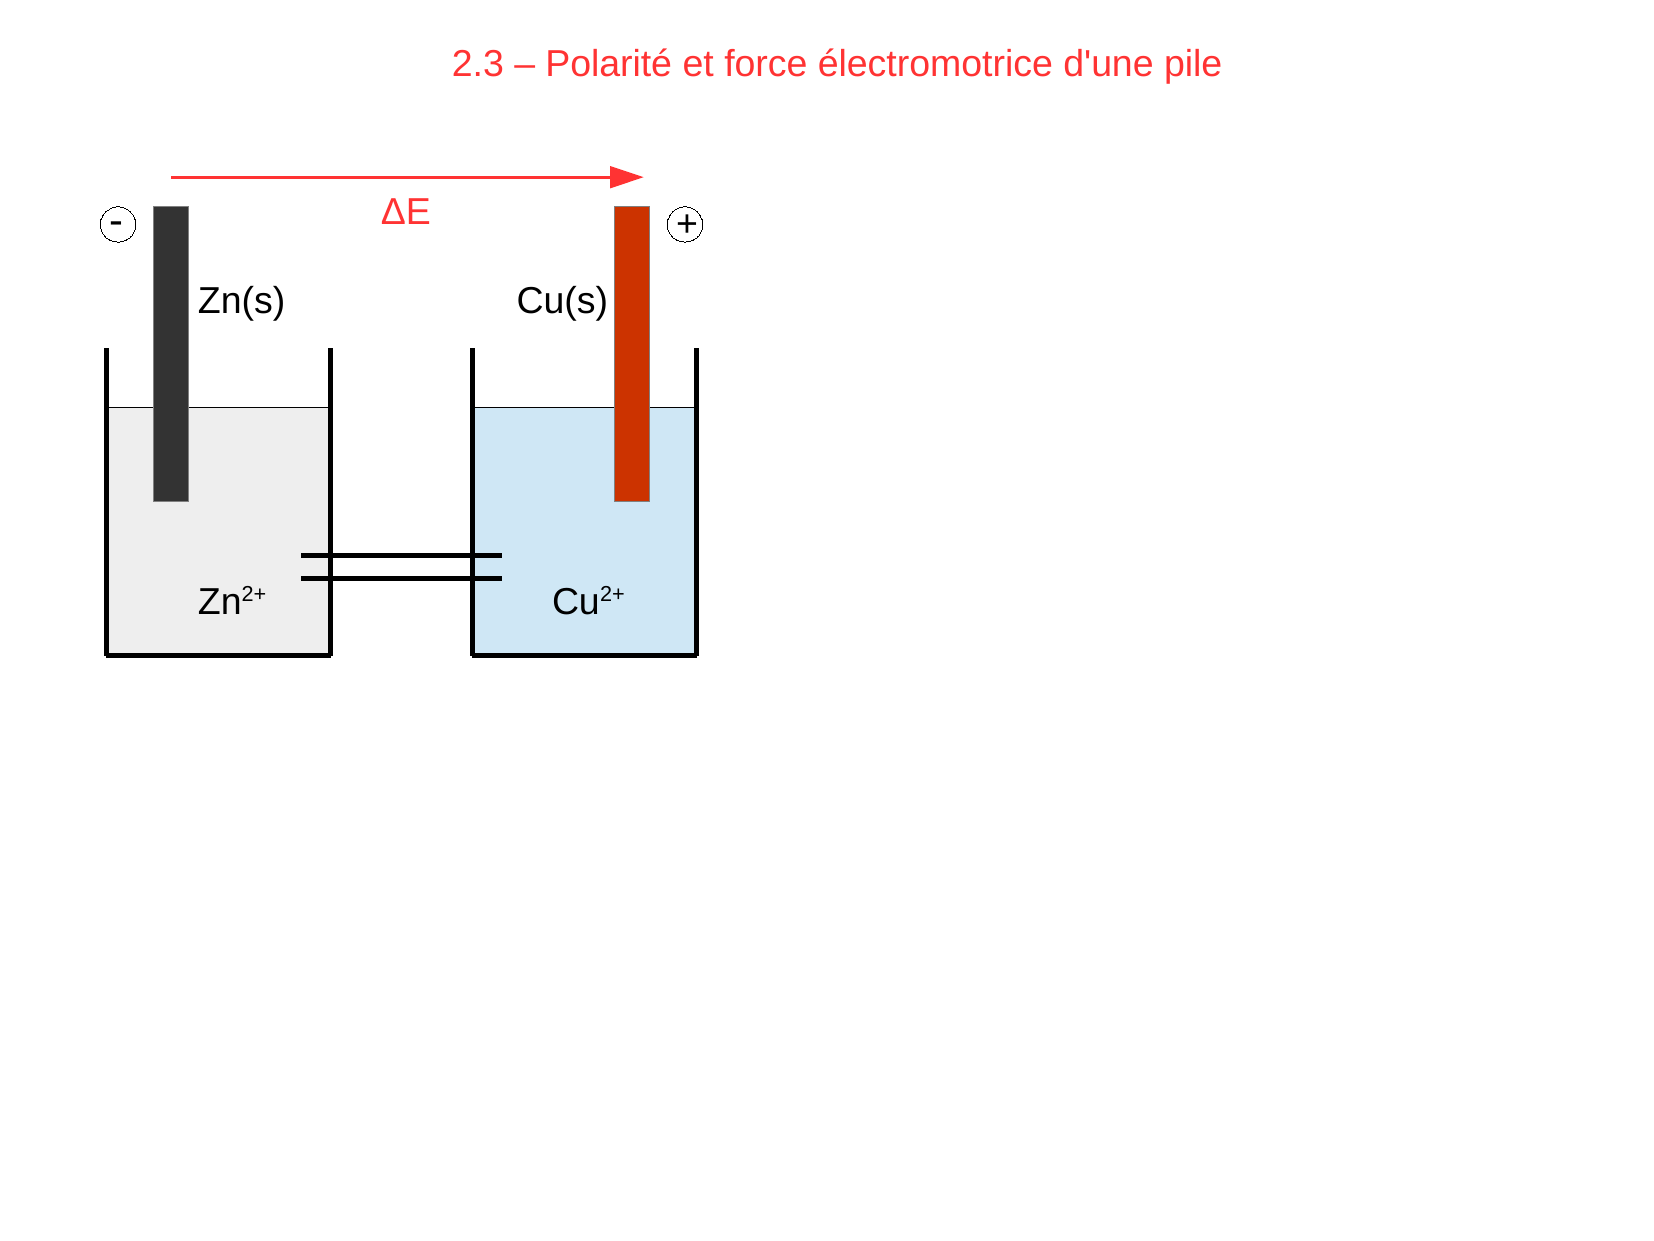

2.3 – Polarité et force électromotrice d'une pile
ΔE
-
+
Zn(s)
Cu(s)
Zn2+
Cu2+